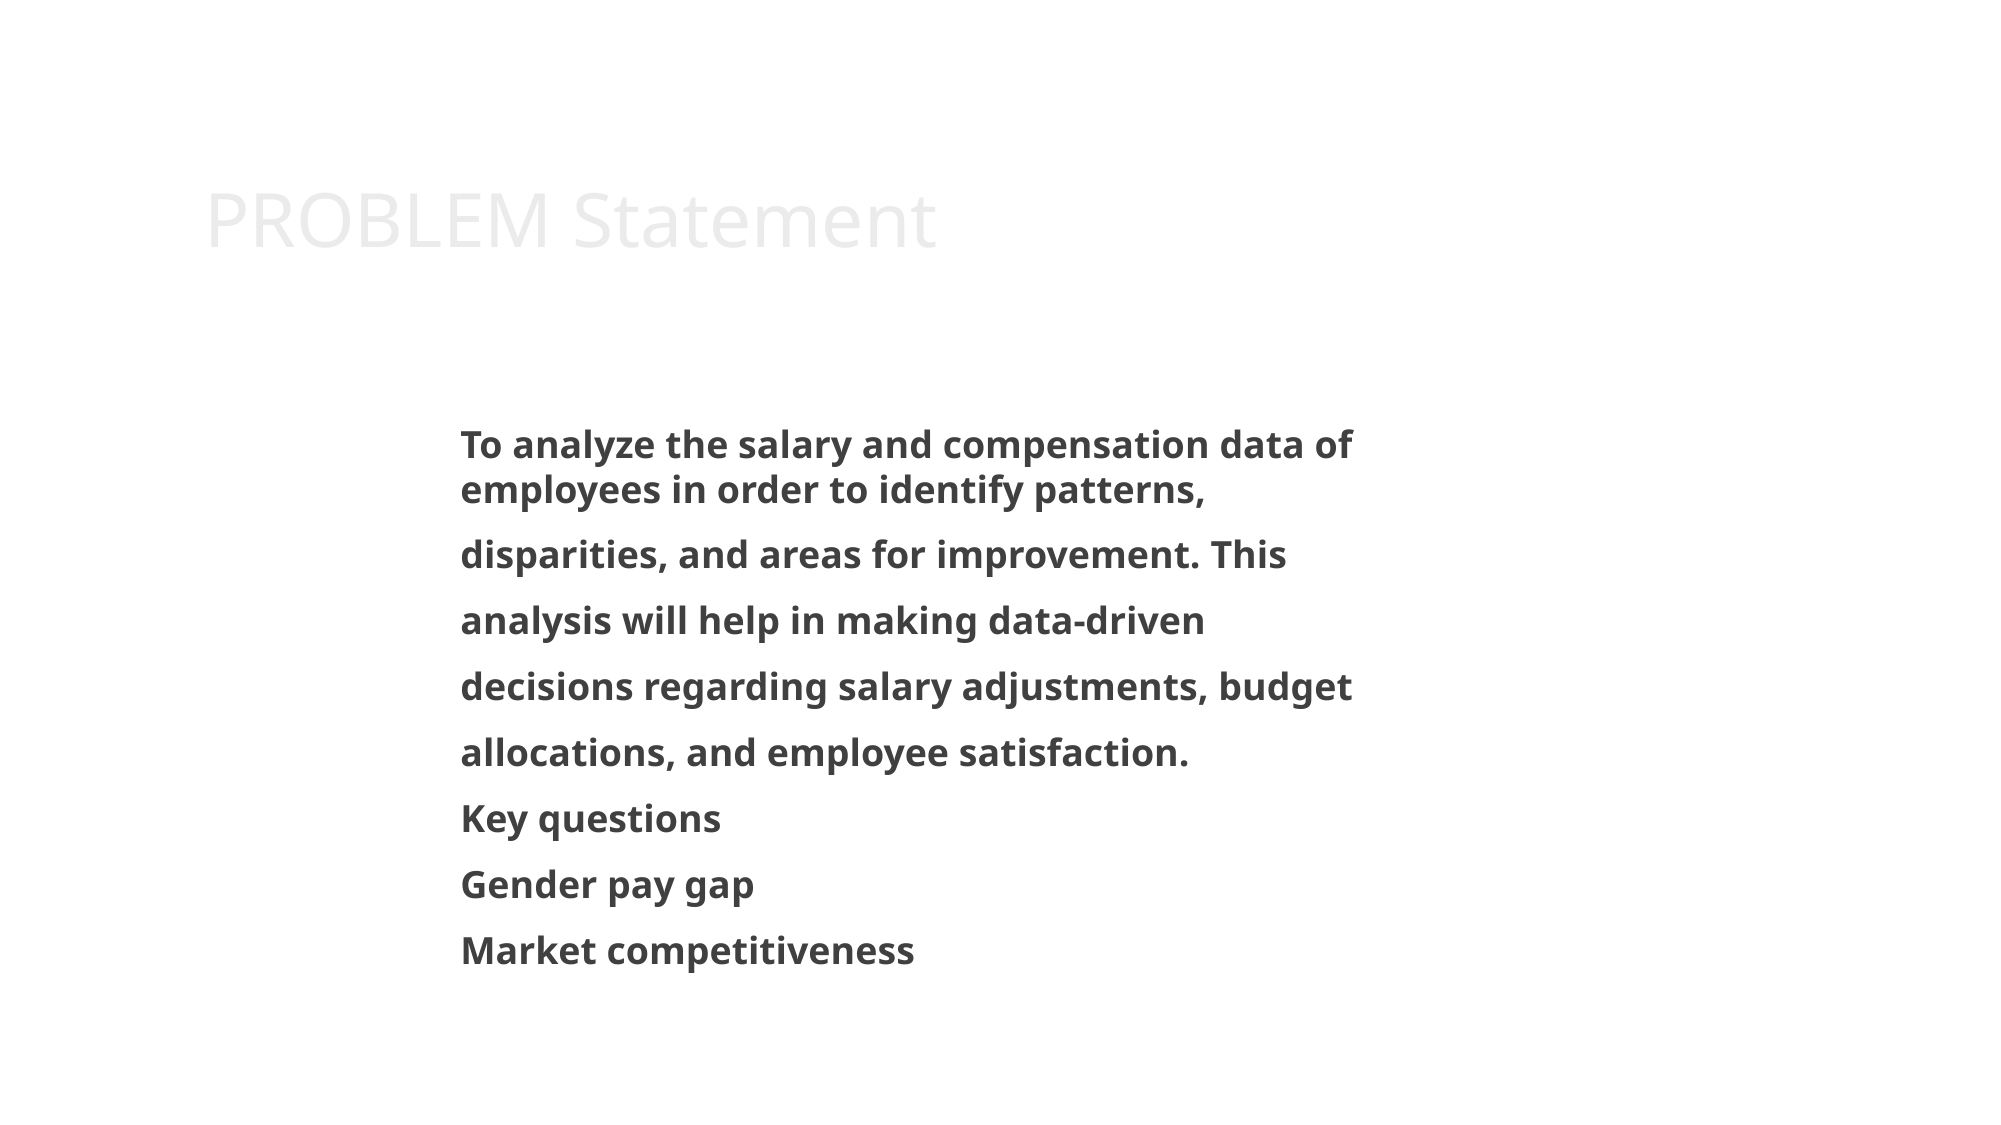

# PROBLEM Statement
To analyze the salary and compensation data of employees in order to identify patterns,
disparities, and areas for improvement. This
analysis will help in making data-driven
decisions regarding salary adjustments, budget
allocations, and employee satisfaction.
Key questions
Gender pay gap
Market competitiveness